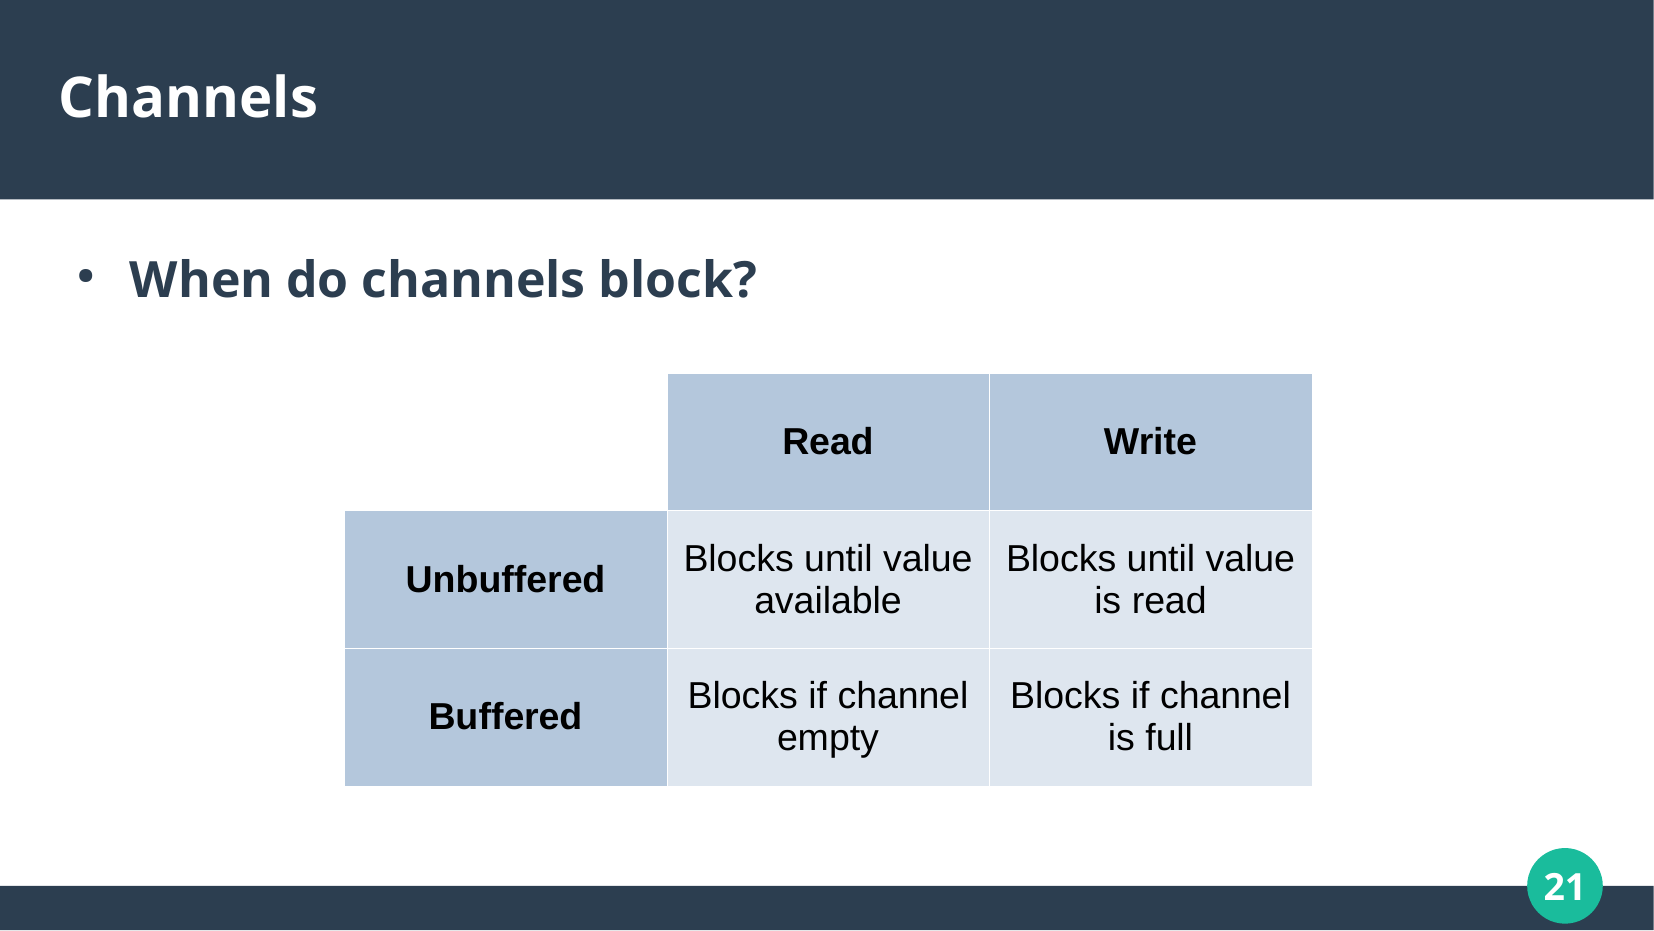

# Channels
When do channels block?
| | Read | Write |
| --- | --- | --- |
| Unbuffered | Blocks until value available | Blocks until value is read |
| Buffered | Blocks if channel empty | Blocks if channel is full |